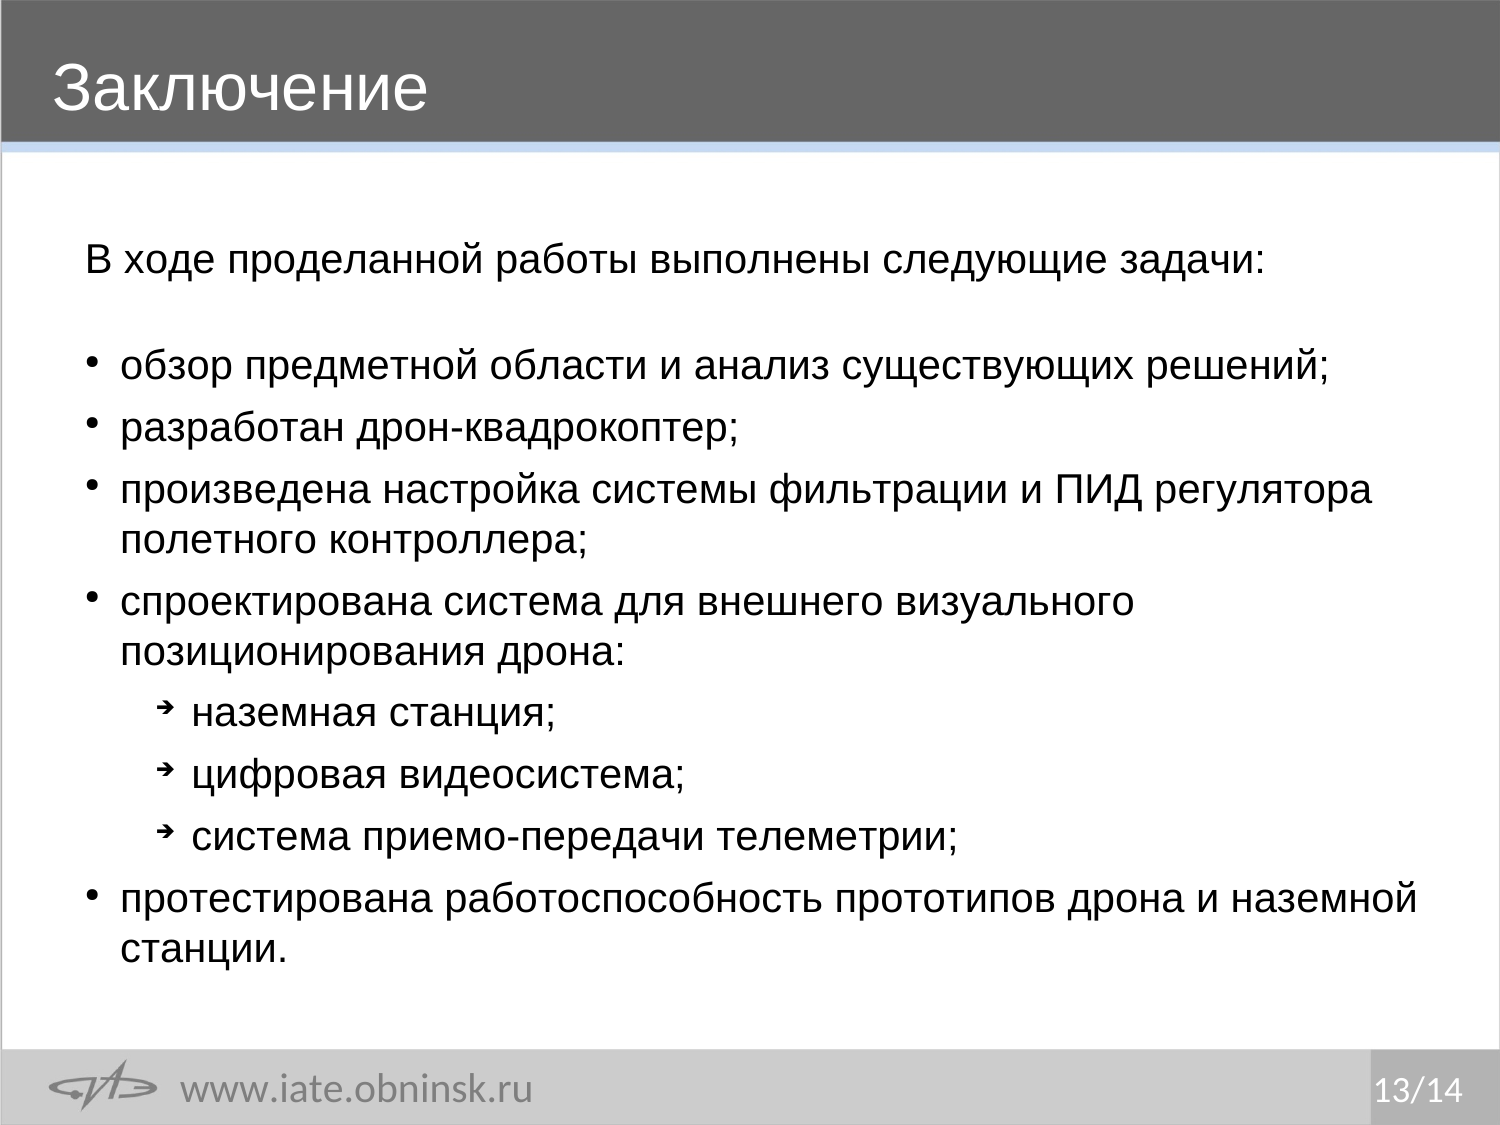

# Заключение
В ходе проделанной работы выполнены следующие задачи:
обзор предметной области и анализ существующих решений;
разработан дрон-квадрокоптер;
произведена настройка системы фильтрации и ПИД регулятора полетного контроллера;
спроектирована система для внешнего визуального позиционирования дрона:
наземная станция;
цифровая видеосистема;
система приемо-передачи телеметрии;
протестирована работоспособность прототипов дрона и наземной станции.
13/14